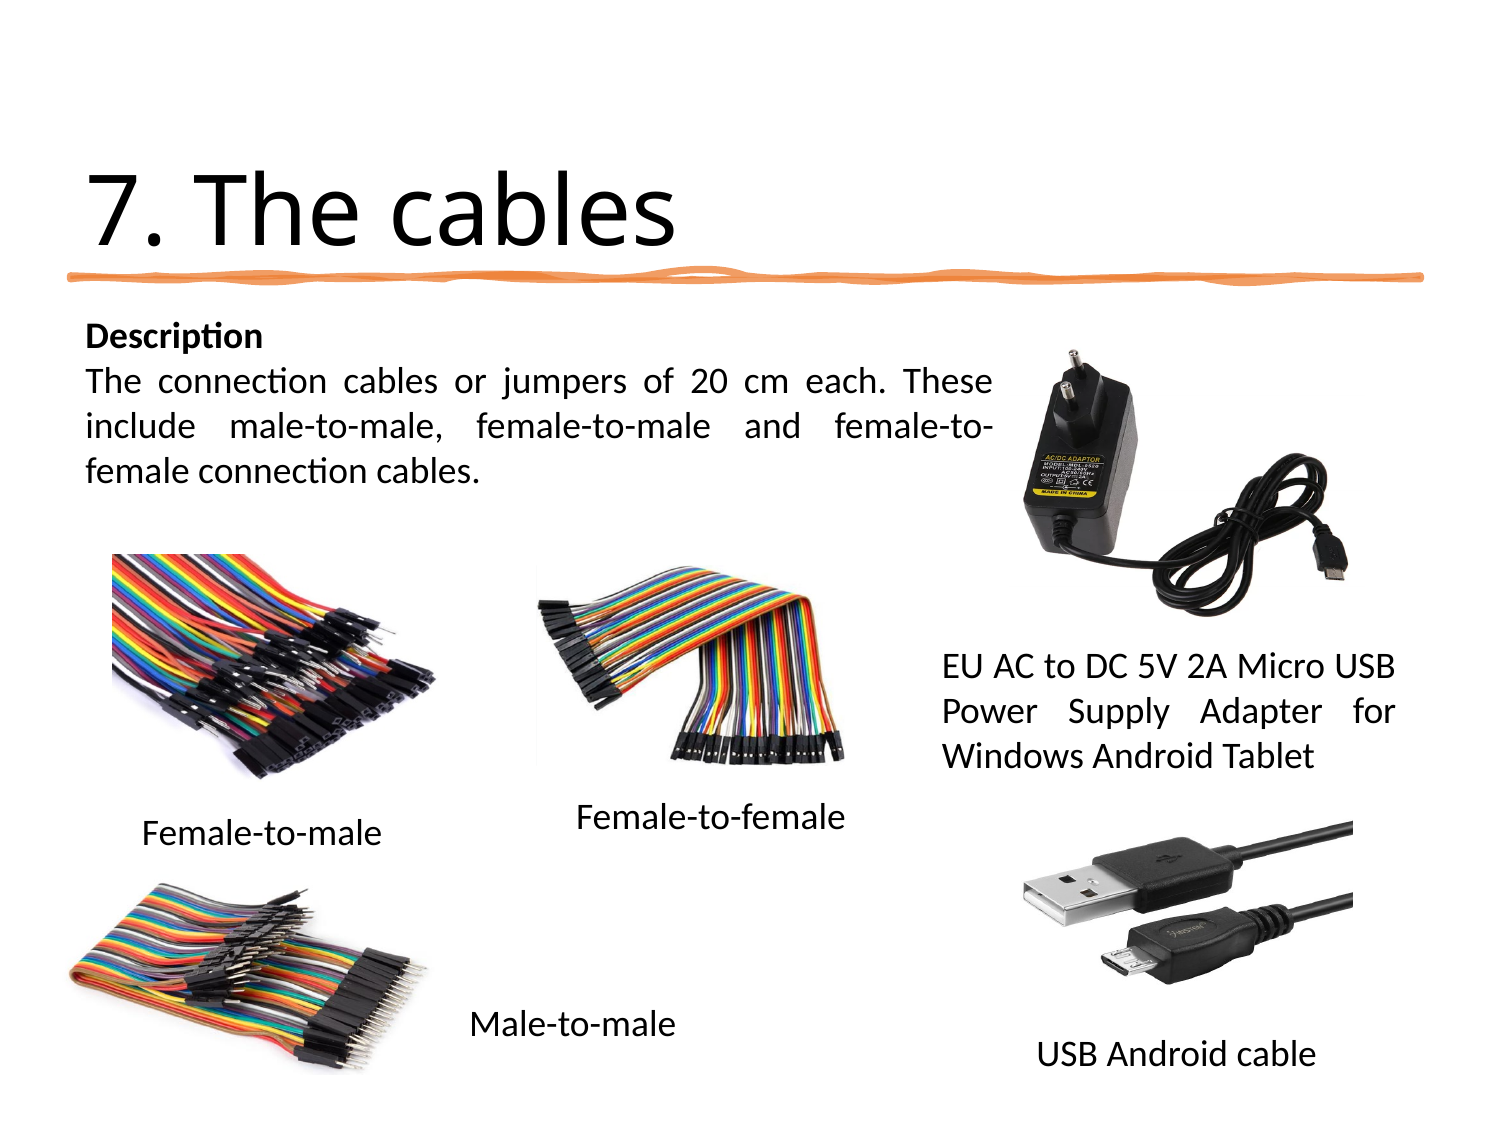

# 7. The cables
Description
The connection cables or jumpers of 20 cm each. These include male-to-male, female-to-male and female-to-female connection cables.
EU AC to DC 5V 2A Micro USB Power Supply Adapter for Windows Android Tablet
Female-to-female
Female-to-male
Male-to-male
USB Android cable